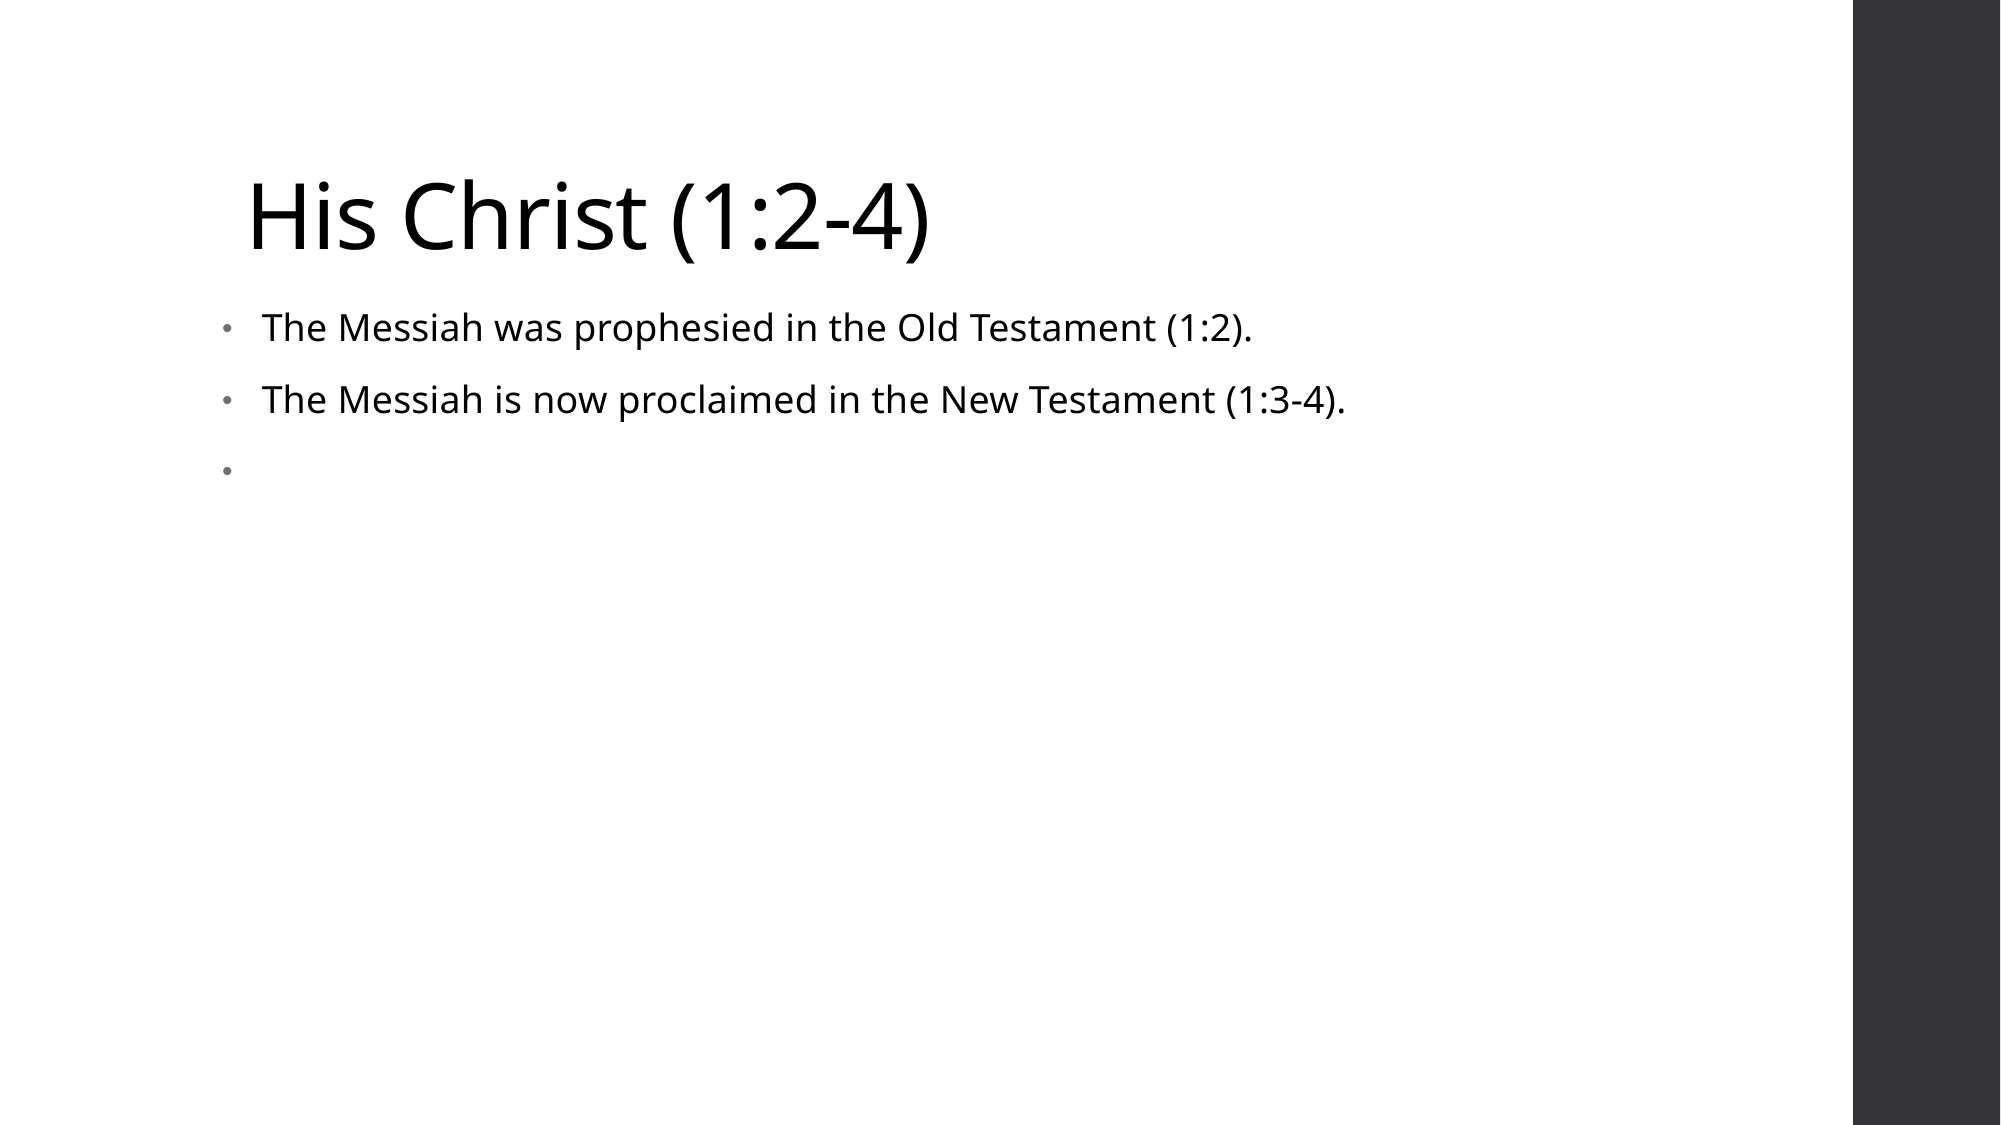

# His Christ (1:2-4)
 The Messiah was prophesied in the Old Testament (1:2).
 The Messiah is now proclaimed in the New Testament (1:3-4).